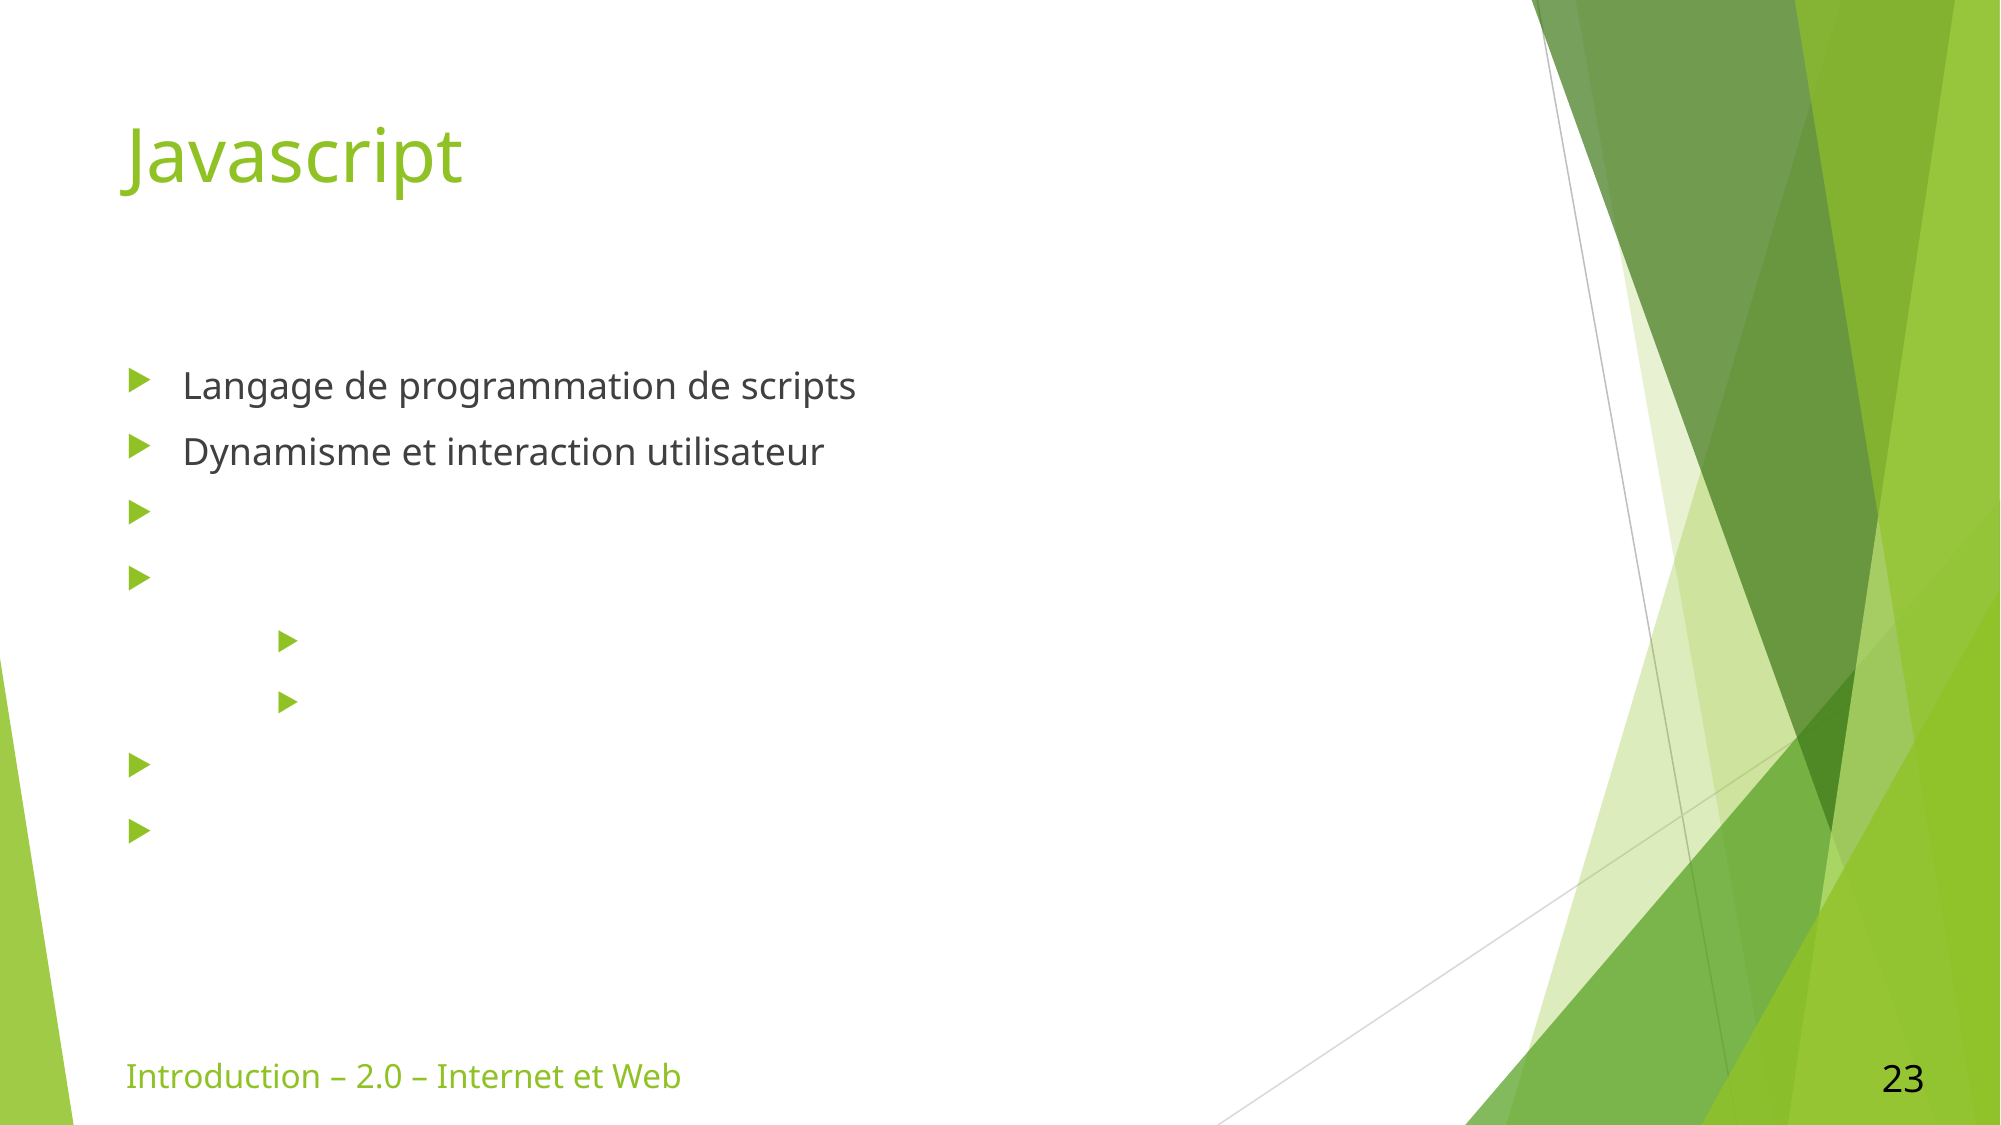

# Javascript
Langage de programmation de scripts
Dynamisme et interaction utilisateur
Introduction – 2.0 – Internet et Web